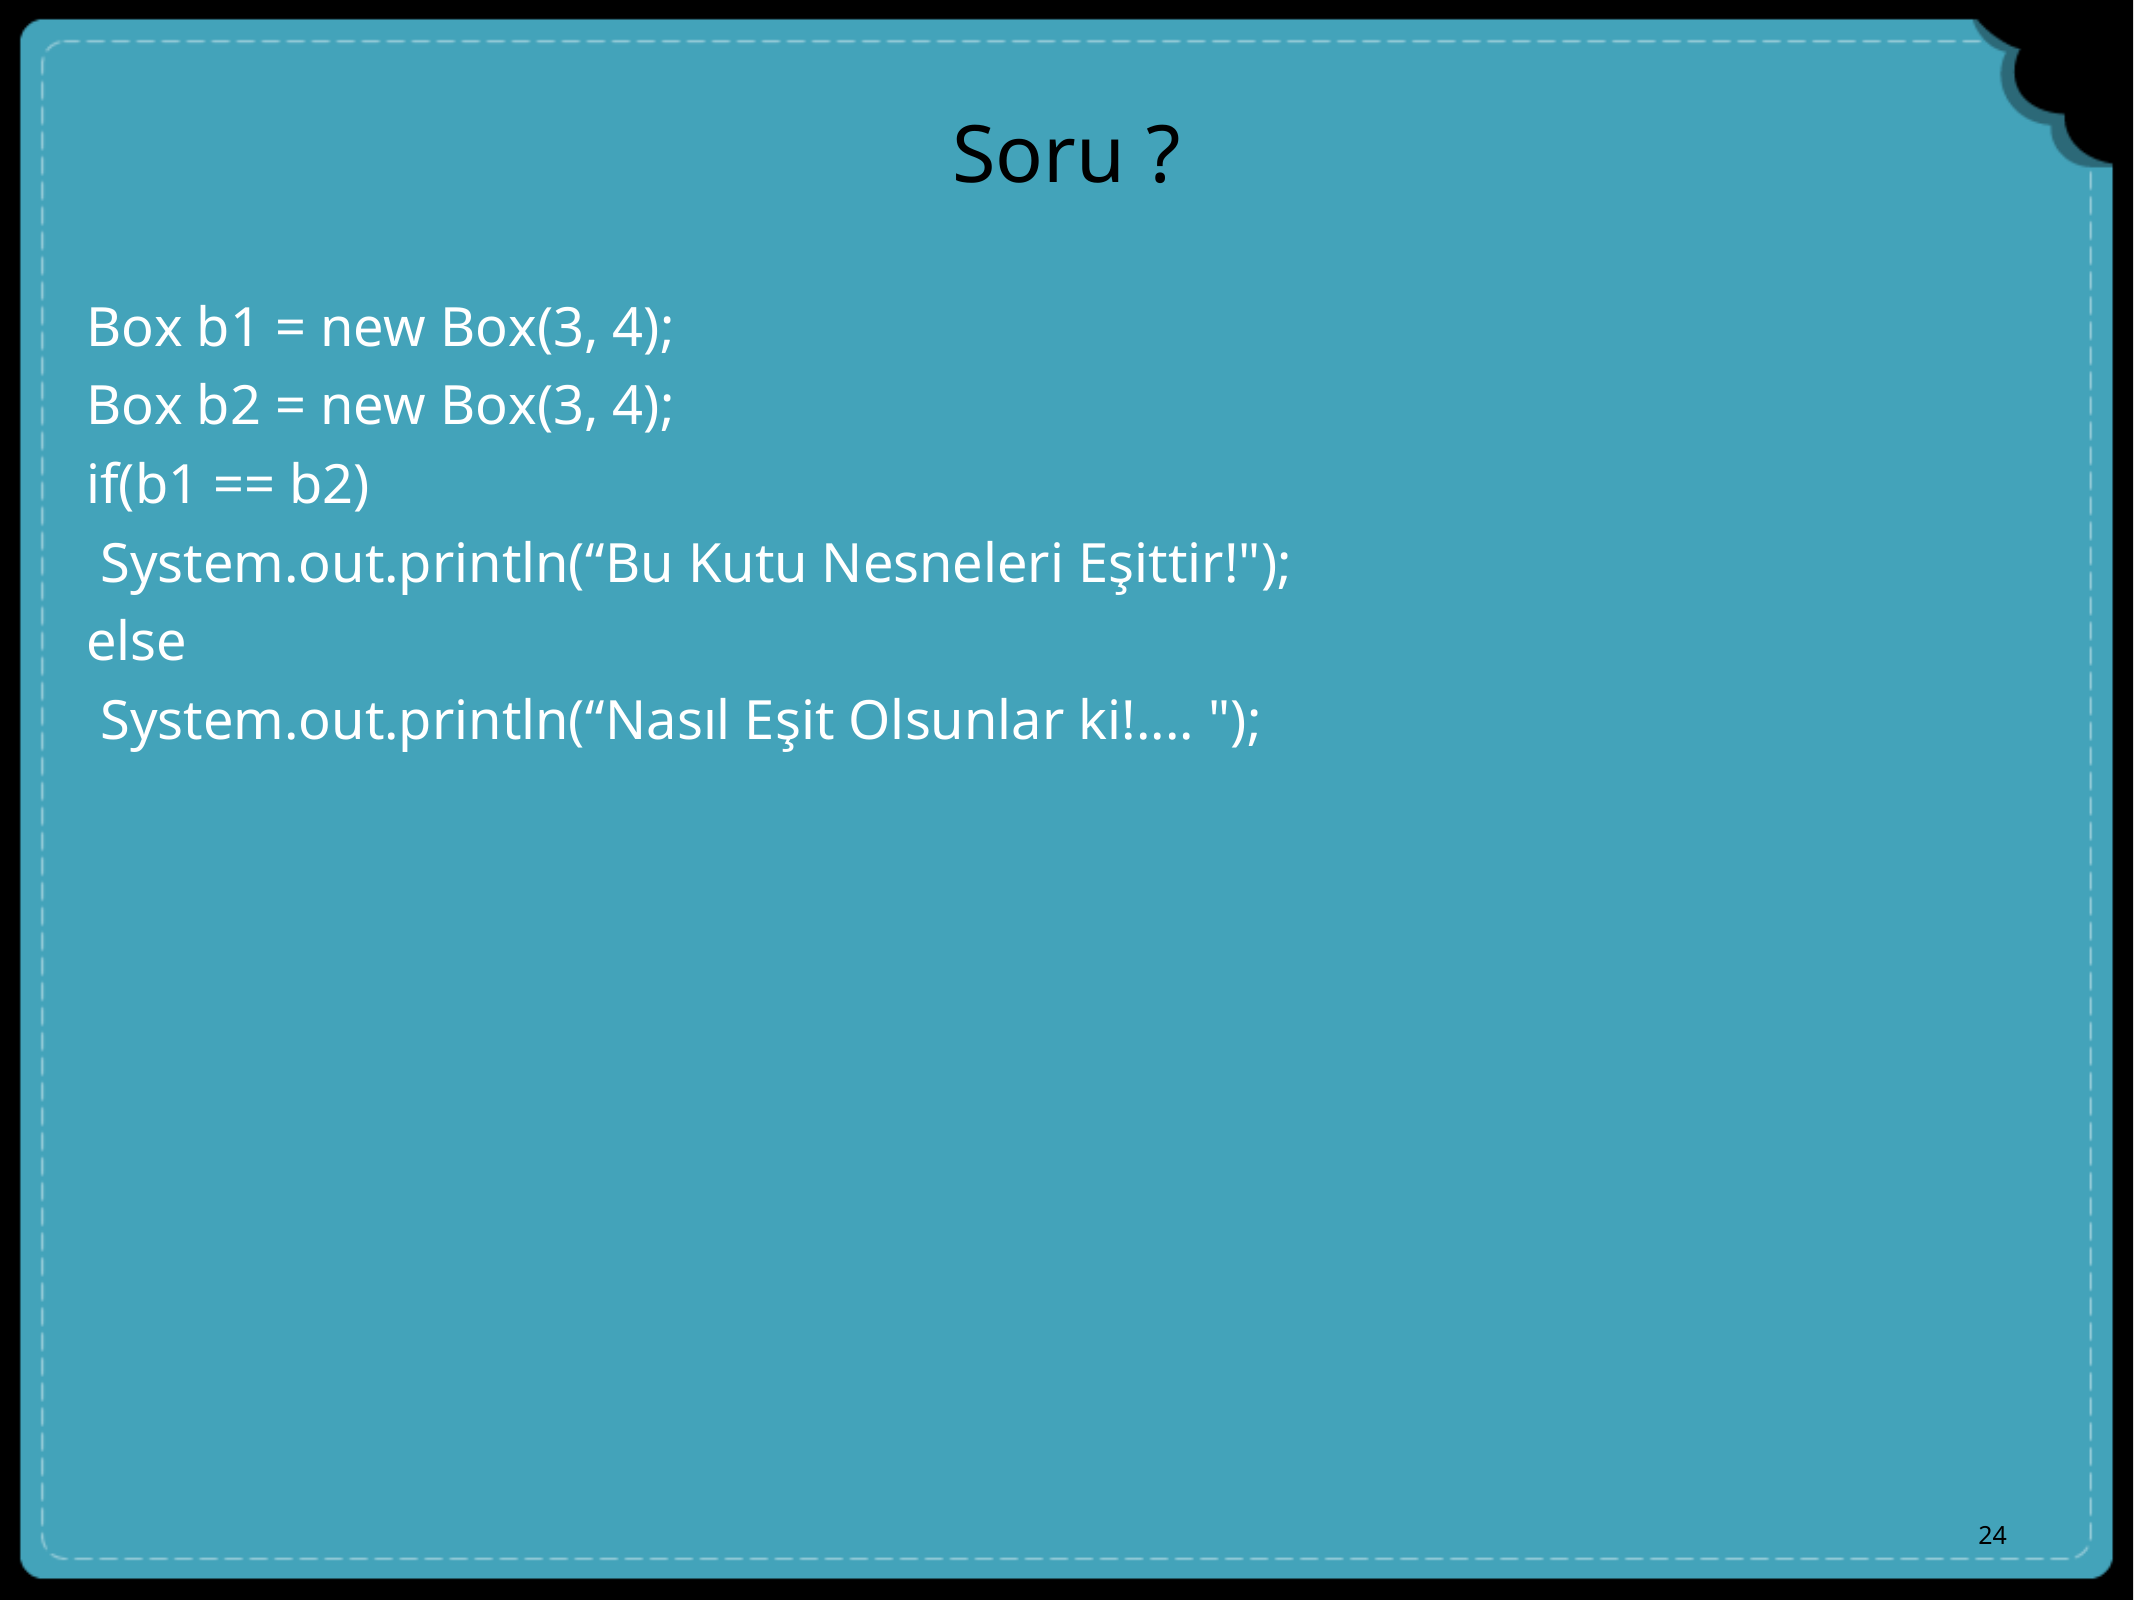

# Soru ?
Box b1 = new Box(3, 4);
Box b2 = new Box(3, 4);
if(b1 == b2)
 System.out.println(“Bu Kutu Nesneleri Eşittir!");
else
 System.out.println(“Nasıl Eşit Olsunlar ki!.... ");
24